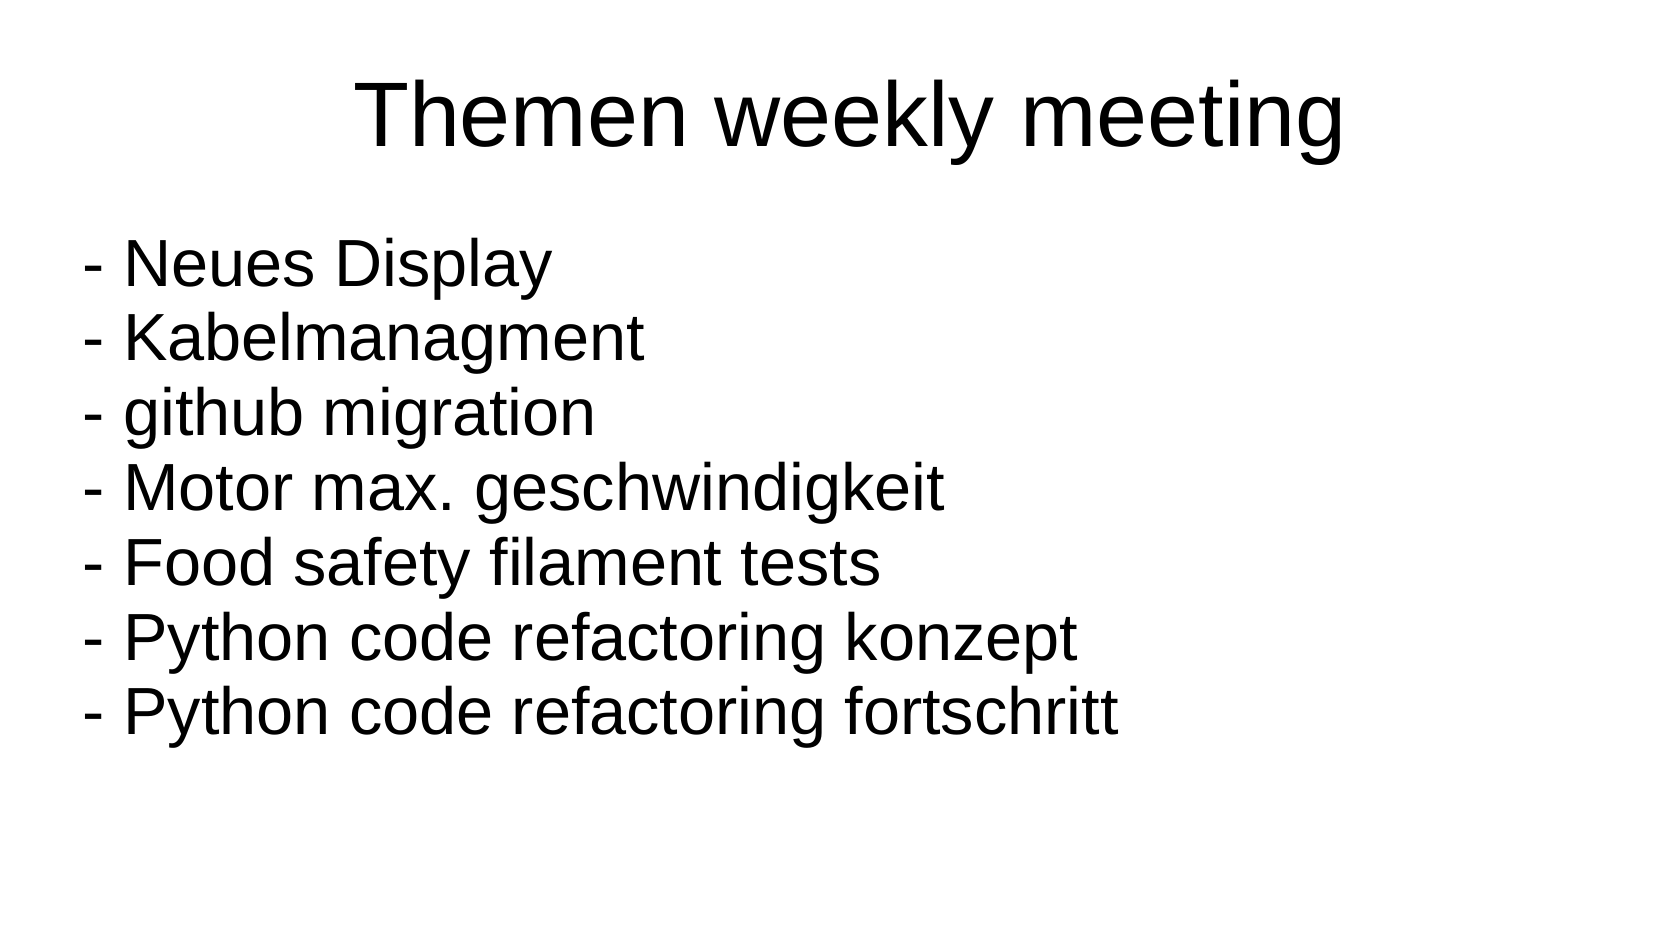

# Themen weekly meeting
- Neues Display
- Kabelmanagment
- github migration
- Motor max. geschwindigkeit
- Food safety filament tests
- Python code refactoring konzept
- Python code refactoring fortschritt